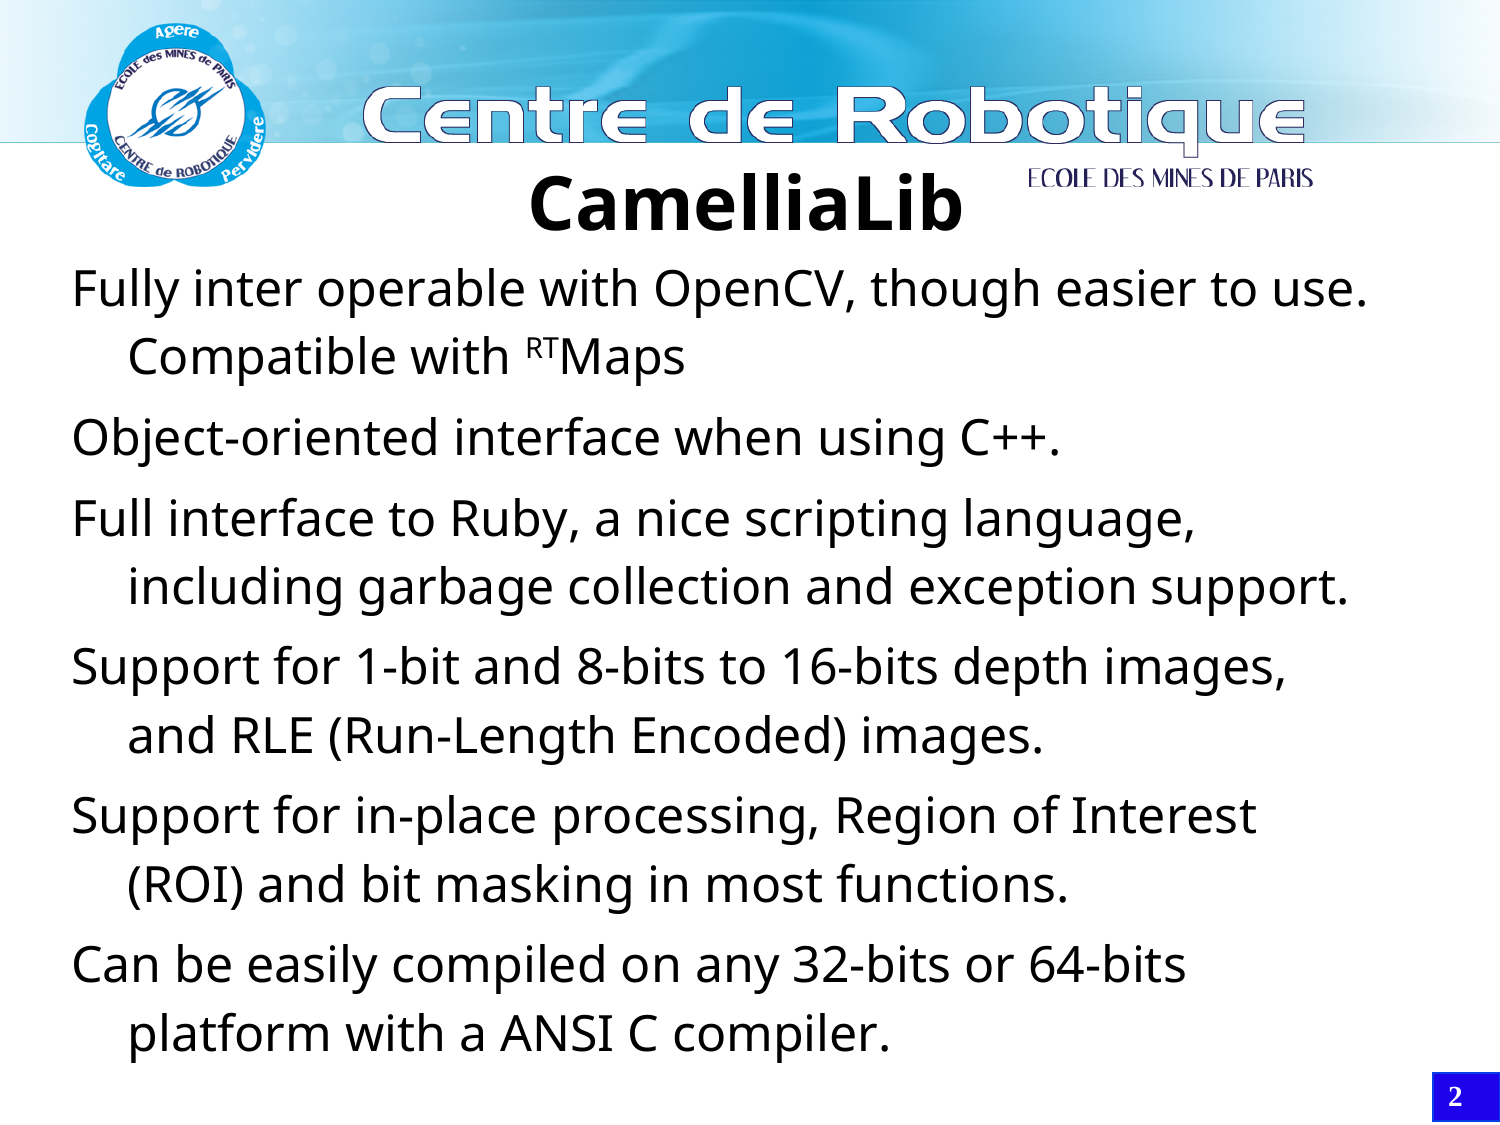

# CamelliaLib
Fully inter operable with OpenCV, though easier to use. Compatible with RTMaps
Object-oriented interface when using C++.
Full interface to Ruby, a nice scripting language, including garbage collection and exception support.
Support for 1-bit and 8-bits to 16-bits depth images, and RLE (Run-Length Encoded) images.
Support for in-place processing, Region of Interest (ROI) and bit masking in most functions.
Can be easily compiled on any 32-bits or 64-bits platform with a ANSI C compiler.